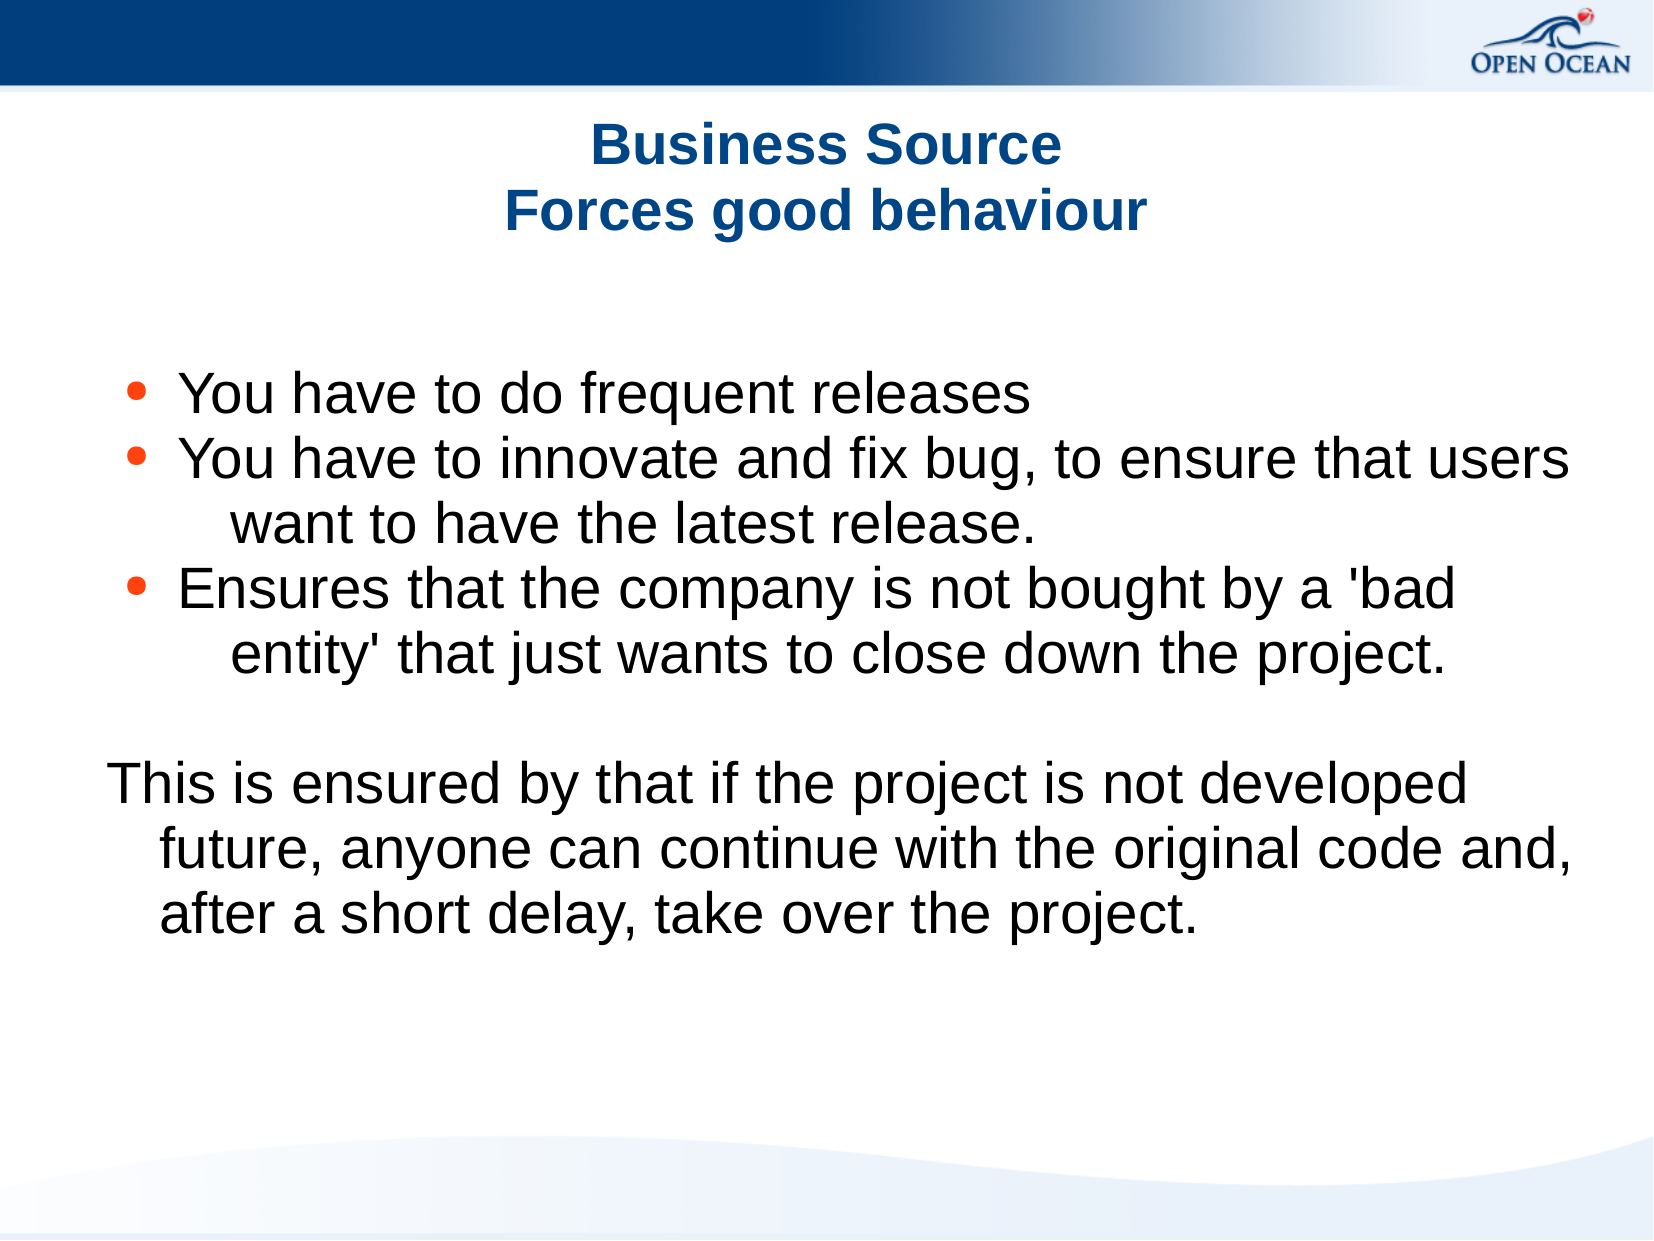

# Business Source Forces good behaviour
You have to do frequent releases
You have to innovate and fix bug, to ensure that users want to have the latest release.
Ensures that the company is not bought by a 'bad entity' that just wants to close down the project.
This is ensured by that if the project is not developed future, anyone can continue with the original code and, after a short delay, take over the project.